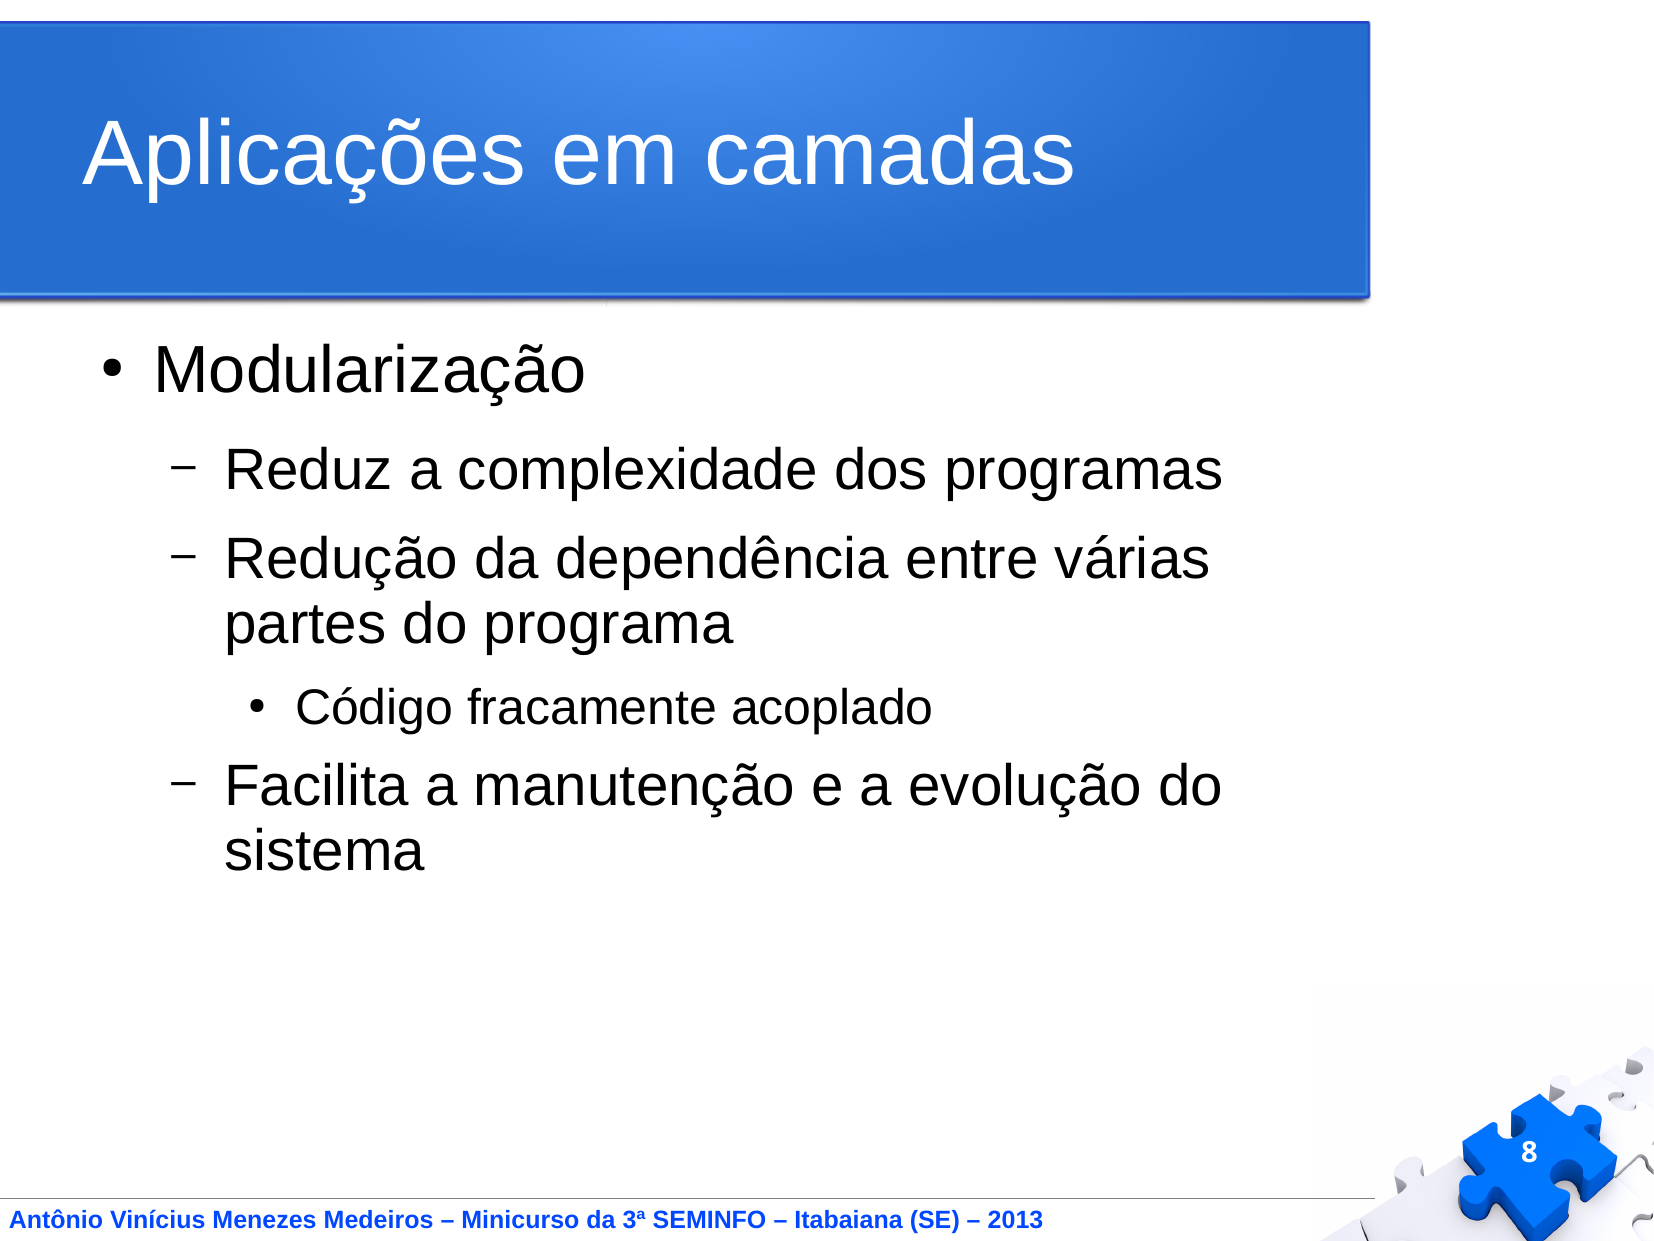

# Aplicações em camadas
Modularização
Reduz a complexidade dos programas
Redução da dependência entre várias partes do programa
Código fracamente acoplado
Facilita a manutenção e a evolução do sistema
8